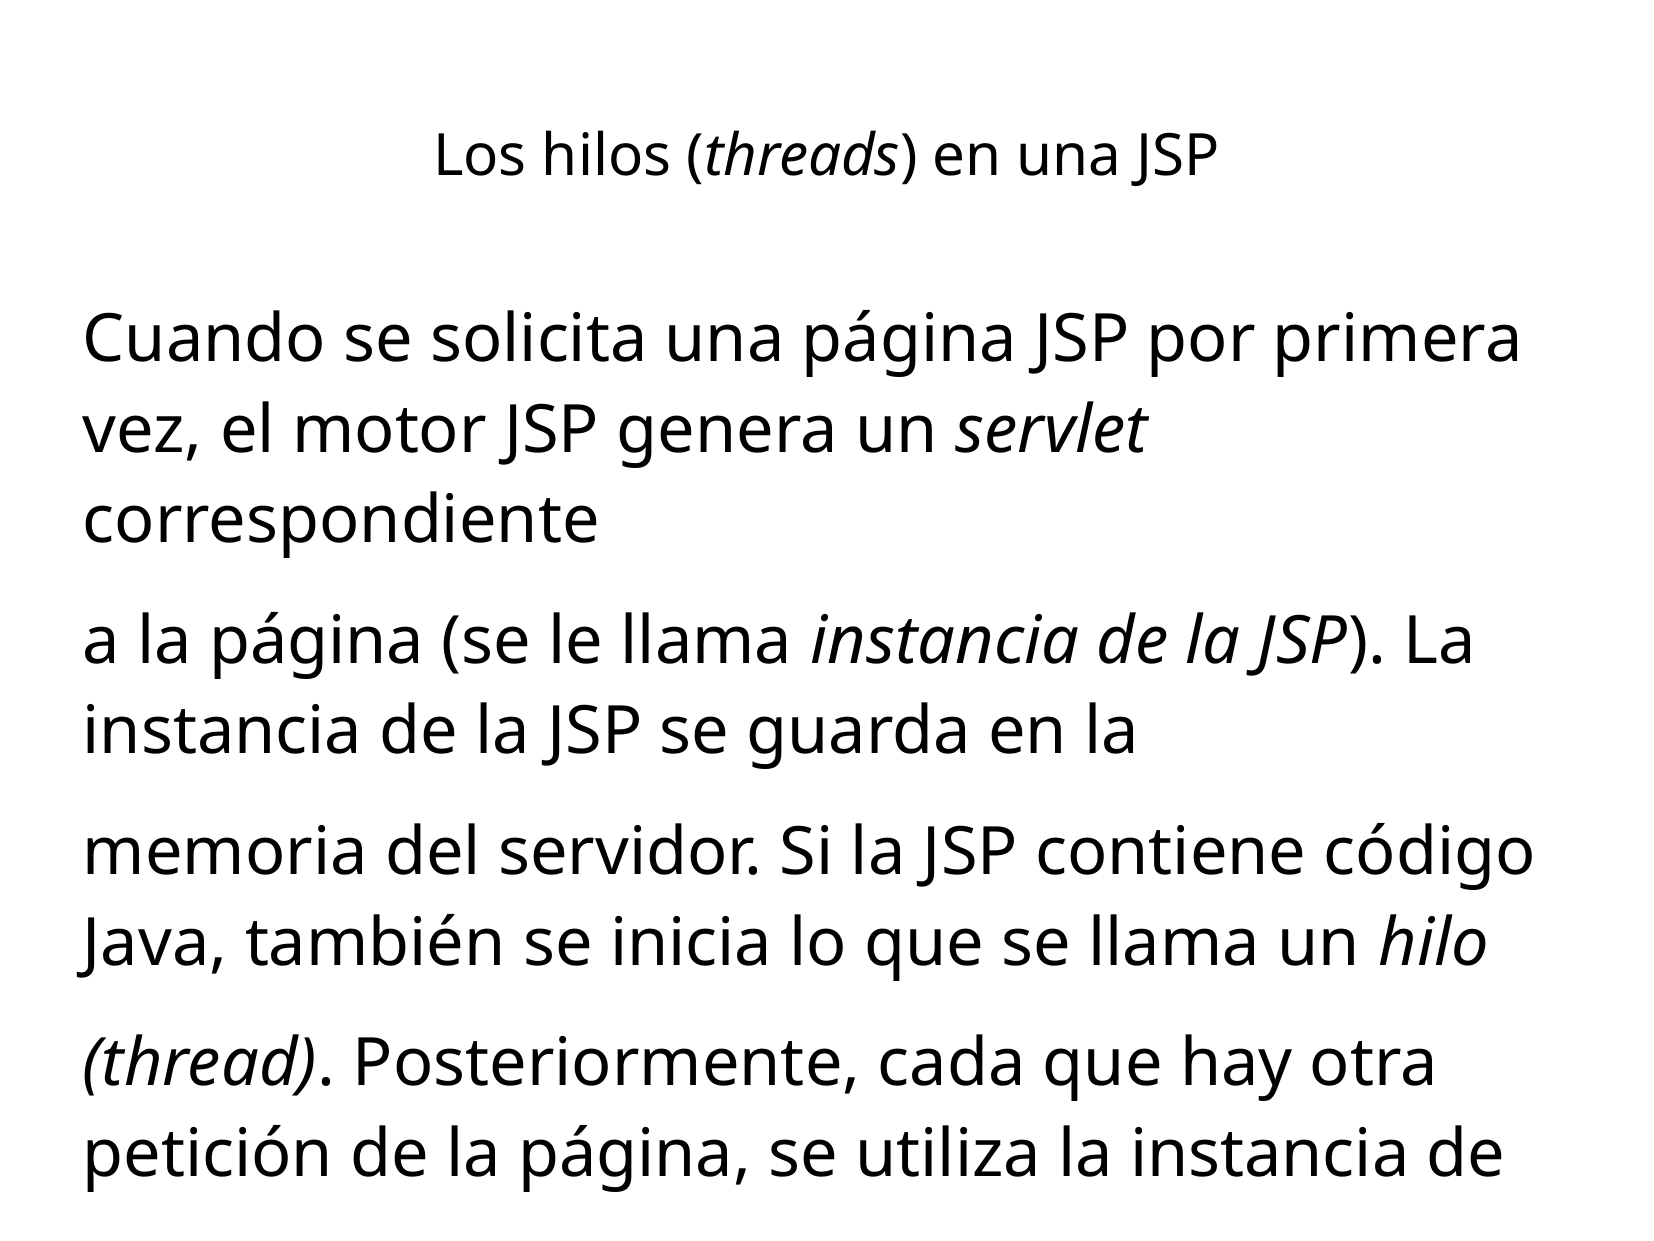

# Los hilos (threads) en una JSP
Cuando se solicita una página JSP por primera vez, el motor JSP genera un servlet correspondiente
a la página (se le llama instancia de la JSP). La instancia de la JSP se guarda en la
memoria del servidor. Si la JSP contiene código Java, también se inicia lo que se llama un hilo
(thread). Posteriormente, cada que hay otra petición de la página, se utiliza la instancia de
la JSP y además, se crea otro hilo por cada nueva petición de la página